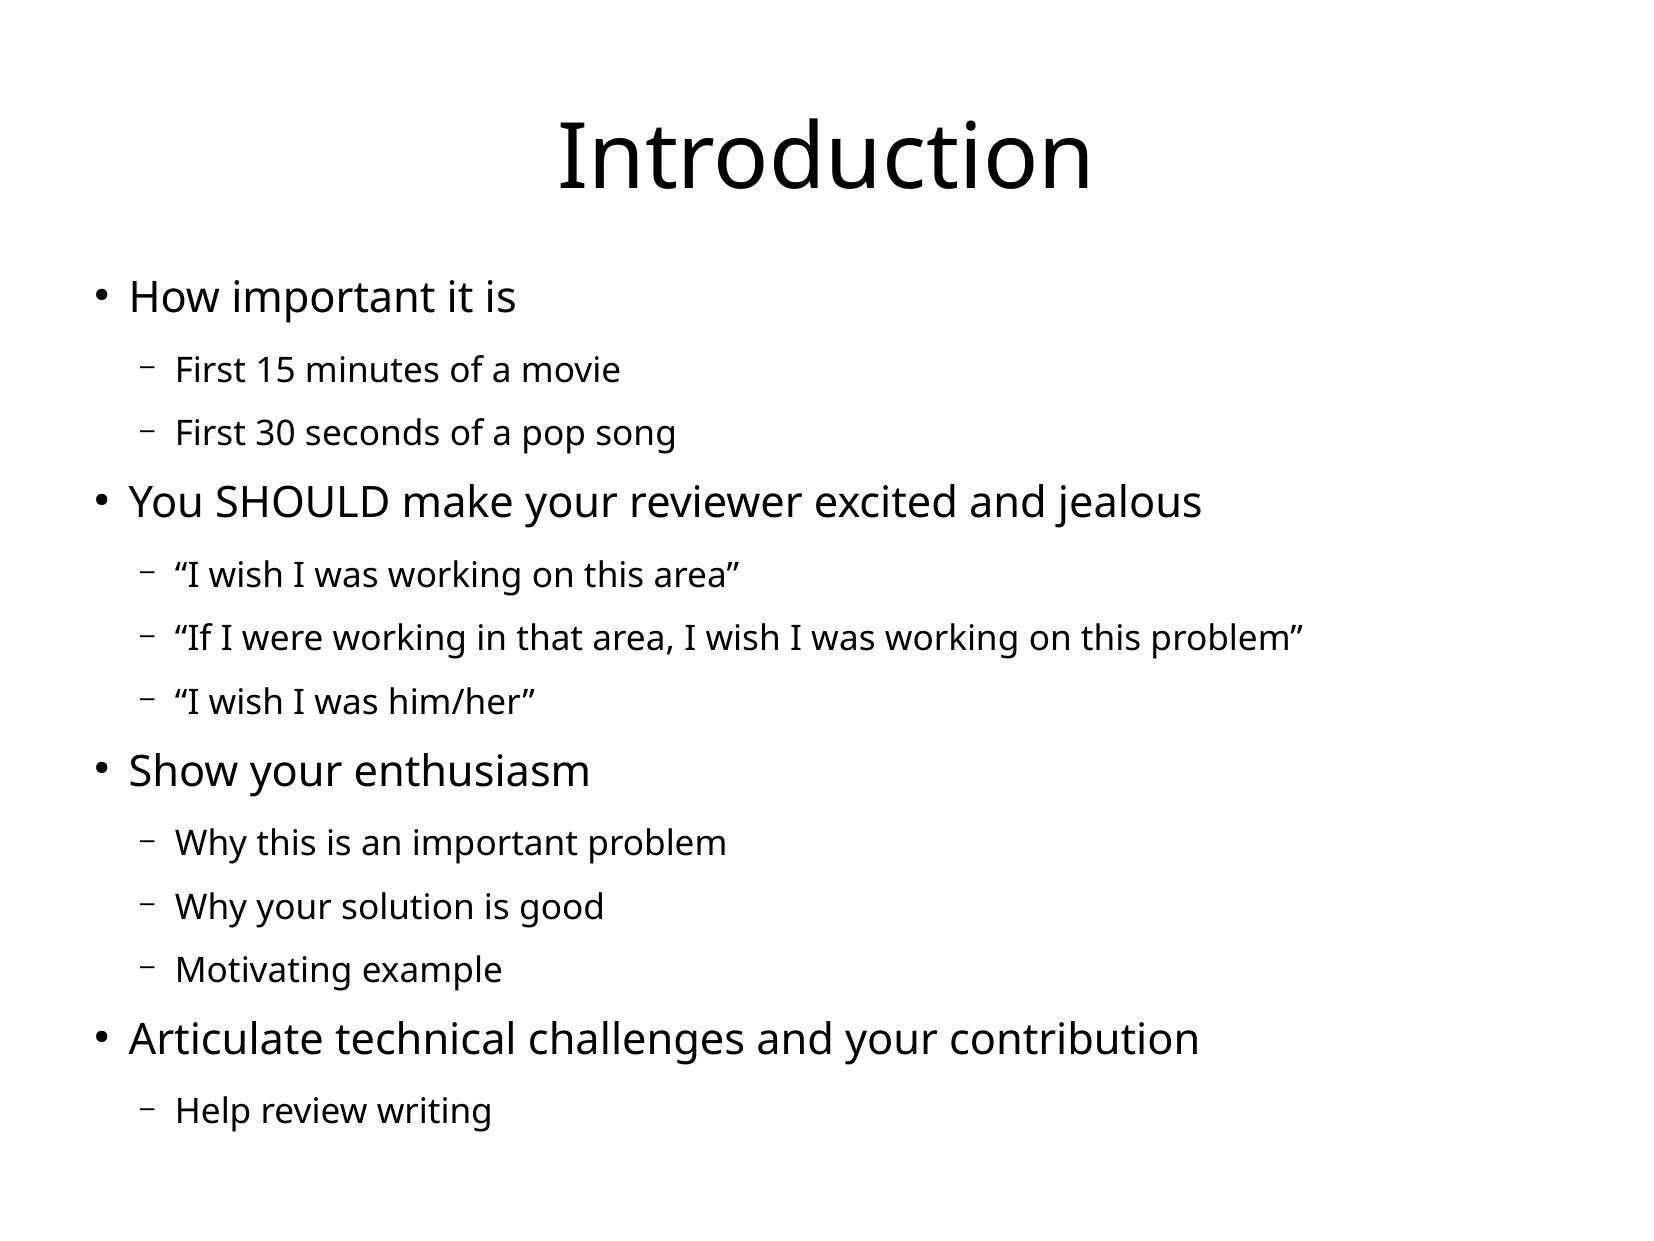

# Introduction
How important it is
First 15 minutes of a movie
First 30 seconds of a pop song
You SHOULD make your reviewer excited and jealous
“I wish I was working on this area”
“If I were working in that area, I wish I was working on this problem”
“I wish I was him/her”
Show your enthusiasm
Why this is an important problem
Why your solution is good
Motivating example
Articulate technical challenges and your contribution
Help review writing